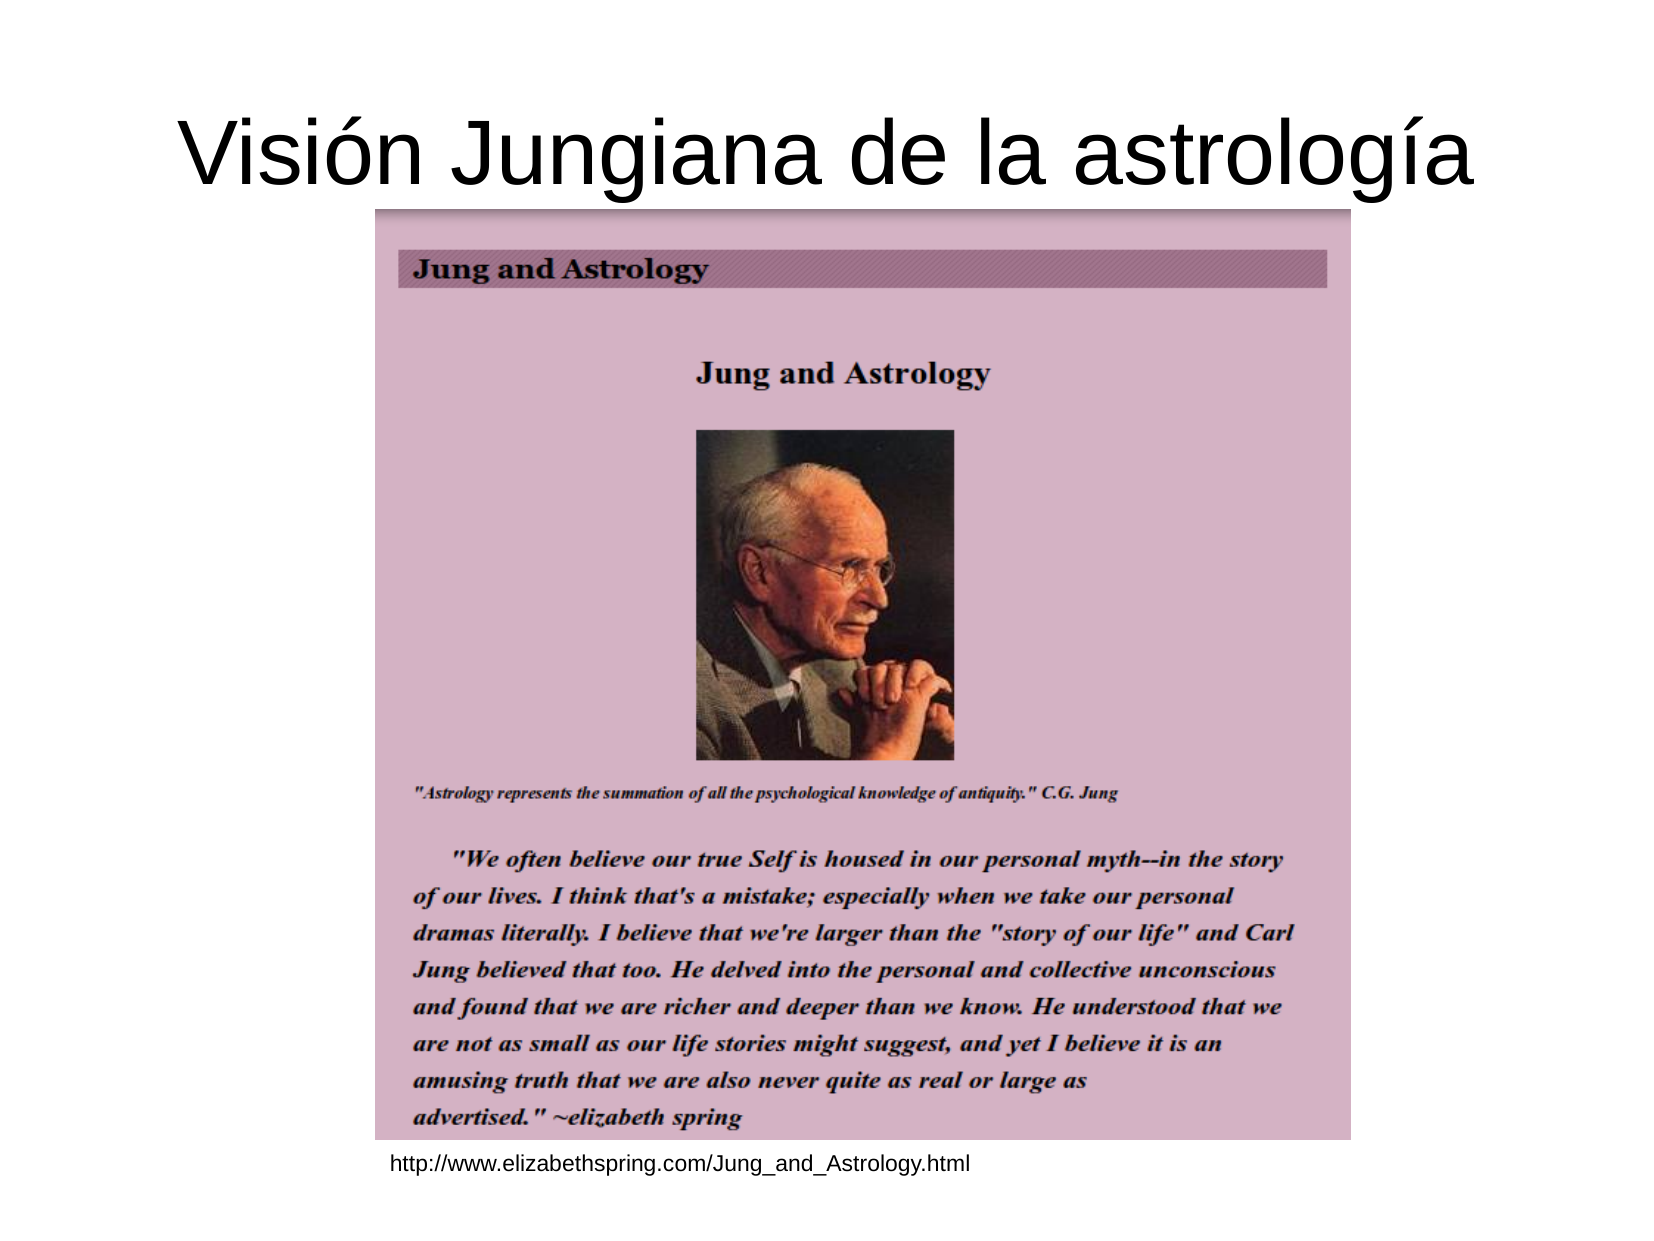

# Visión Jungiana de la astrología
http://www.elizabethspring.com/Jung_and_Astrology.html